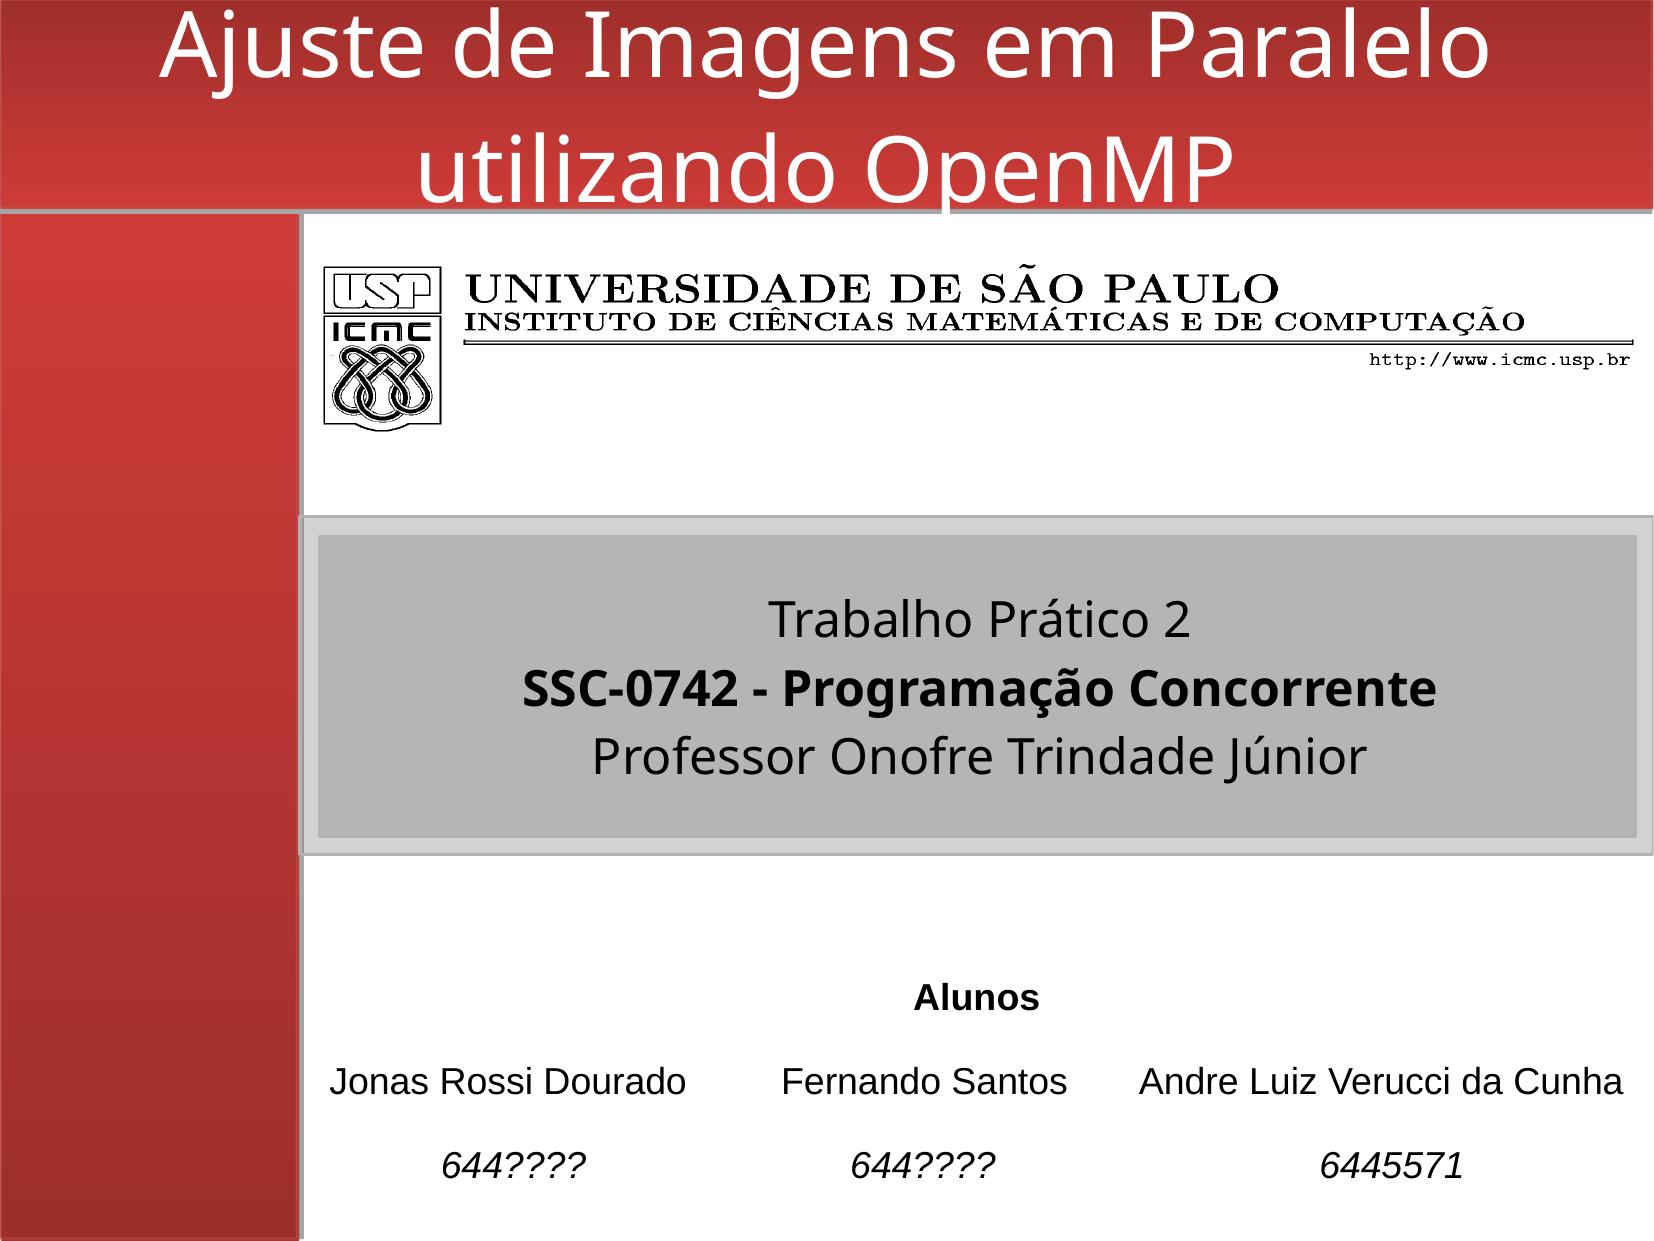

# Ajuste de Imagens em Paralelo utilizando OpenMP
Trabalho Prático 2
SSC-0742 - Programação Concorrente
Professor Onofre Trindade Júnior
Alunos
Jonas Rossi Dourado Fernando Santos Andre Luiz Verucci da Cunha
 644????				 644????			 6445571